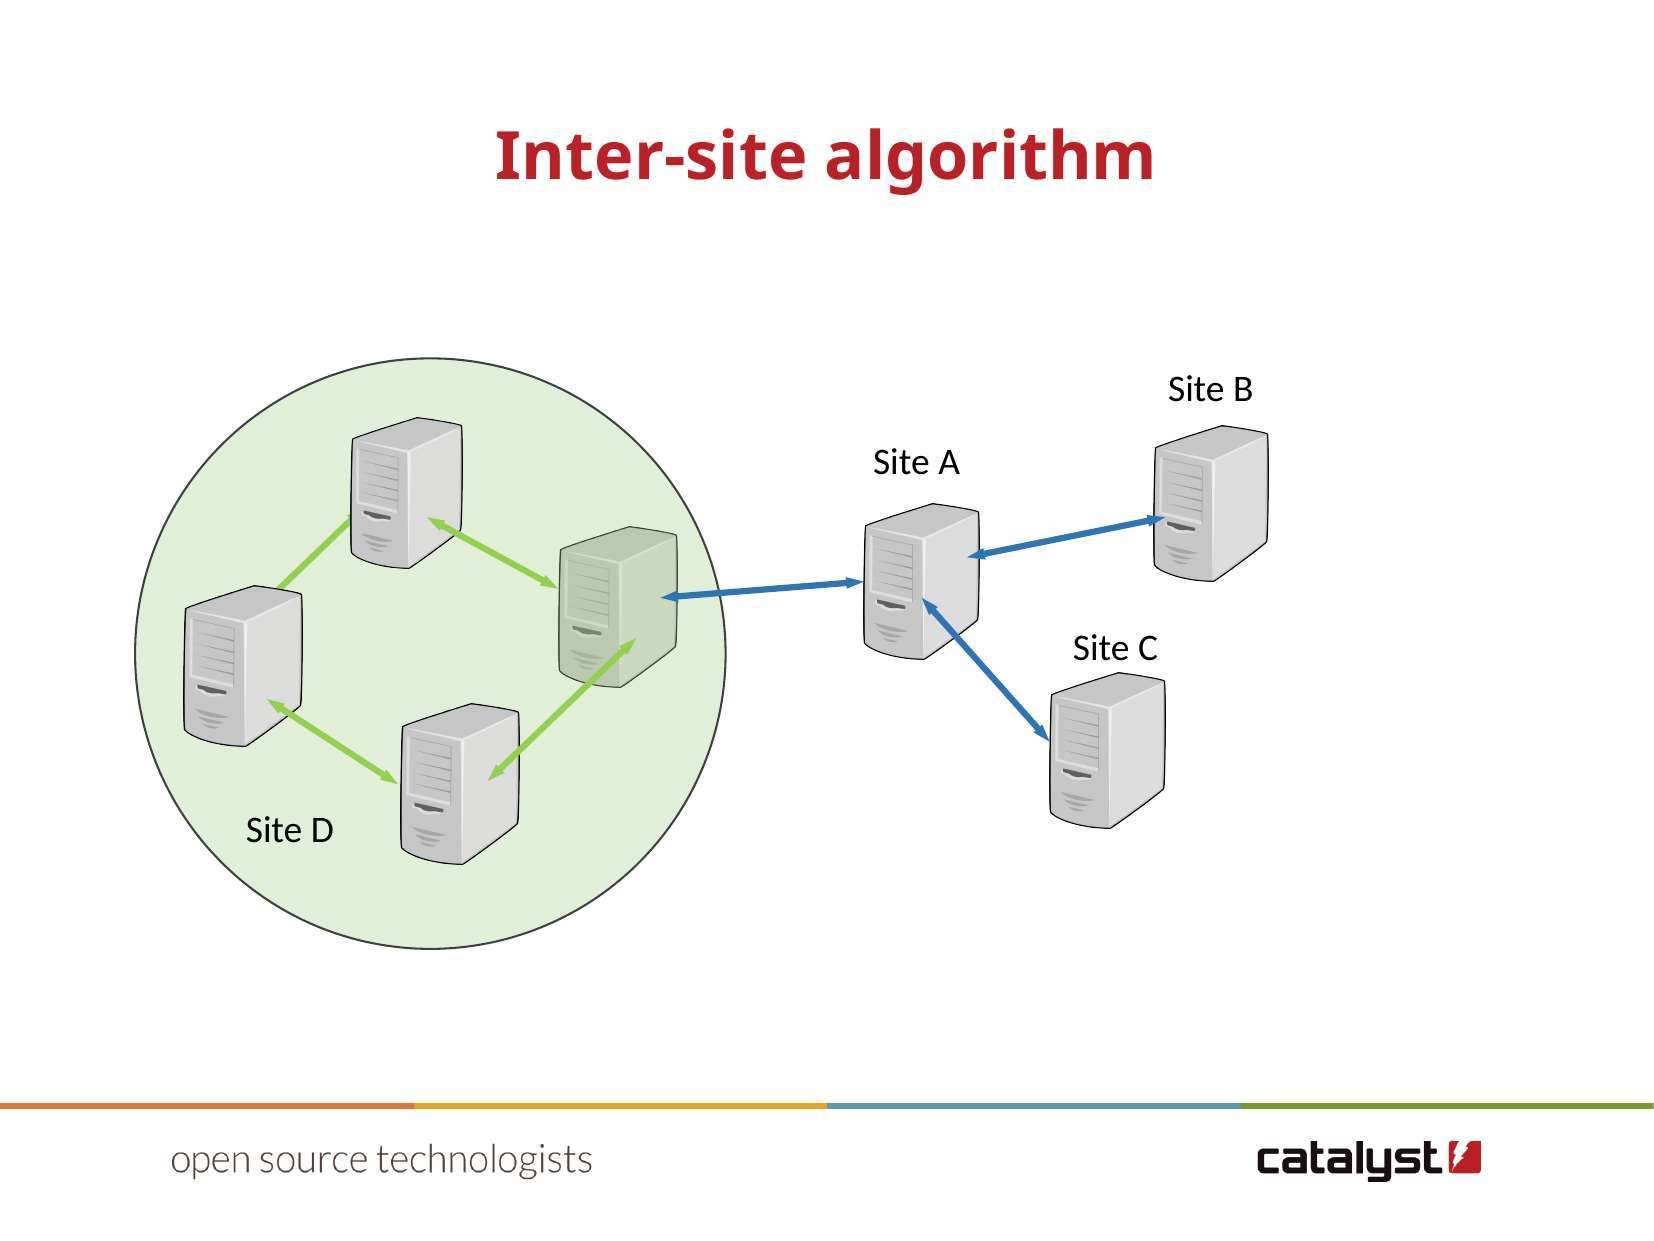

# Inter-site algorithm
Site B
Site A
Site C
Site D